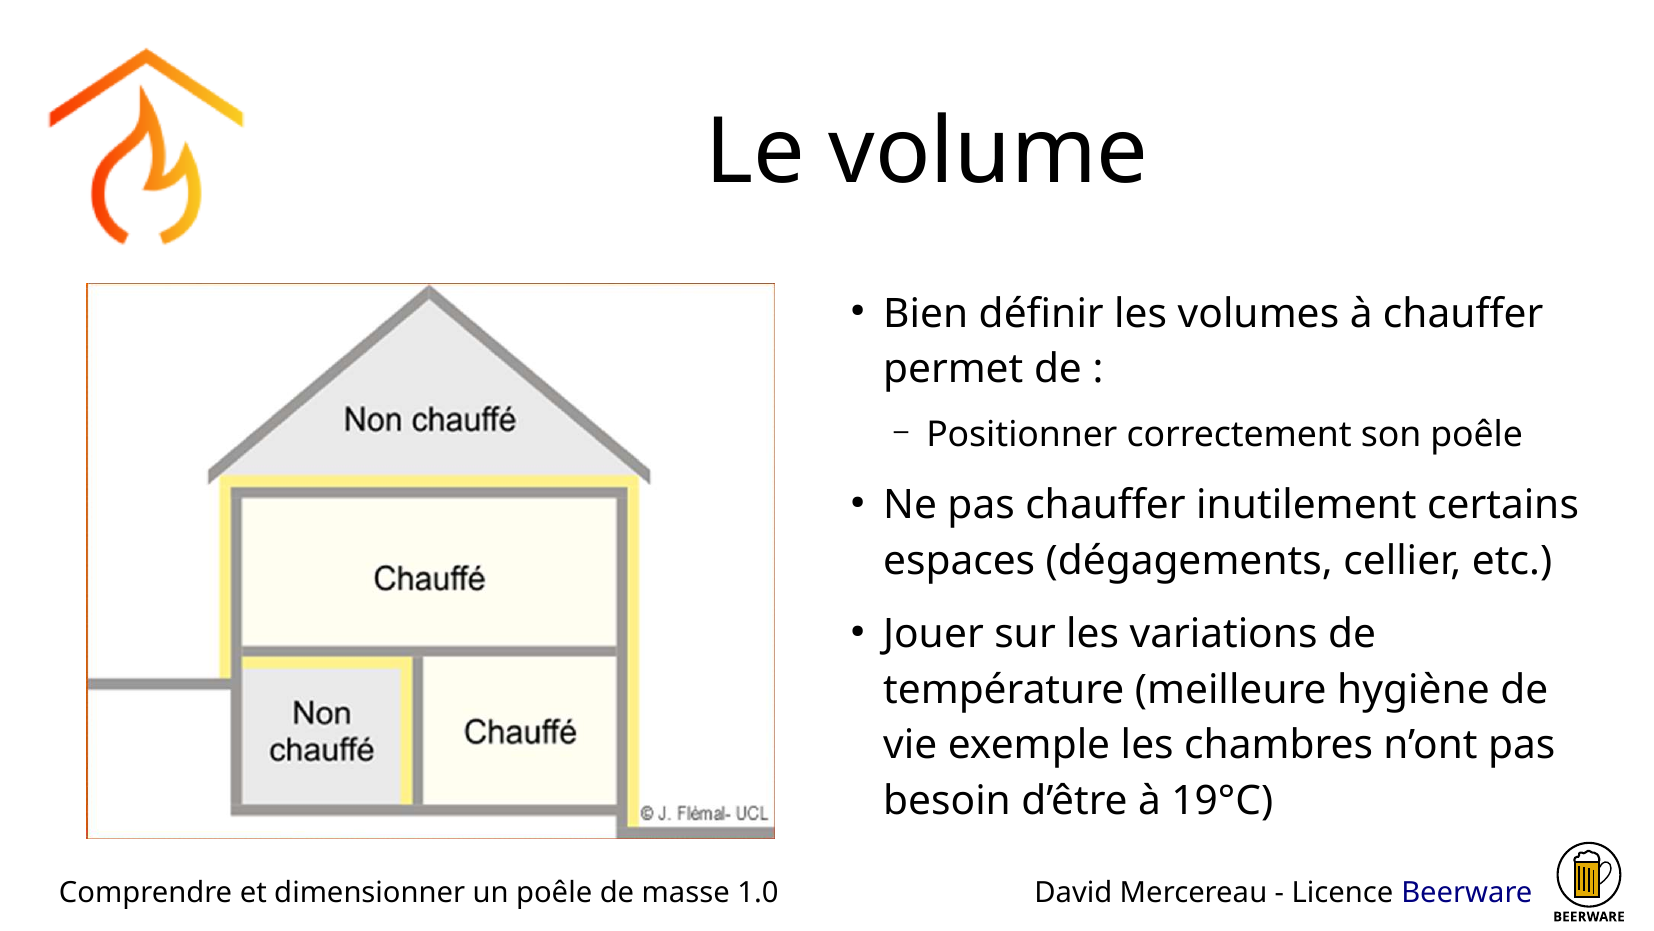

# Le volume
Bien définir les volumes à chauffer permet de :
Positionner correctement son poêle
Ne pas chauffer inutilement certains espaces (dégagements, cellier, etc.)
Jouer sur les variations de température (meilleure hygiène de vie exemple les chambres n’ont pas besoin d’être à 19°C)
Comprendre et dimensionner un poêle de masse 1.0